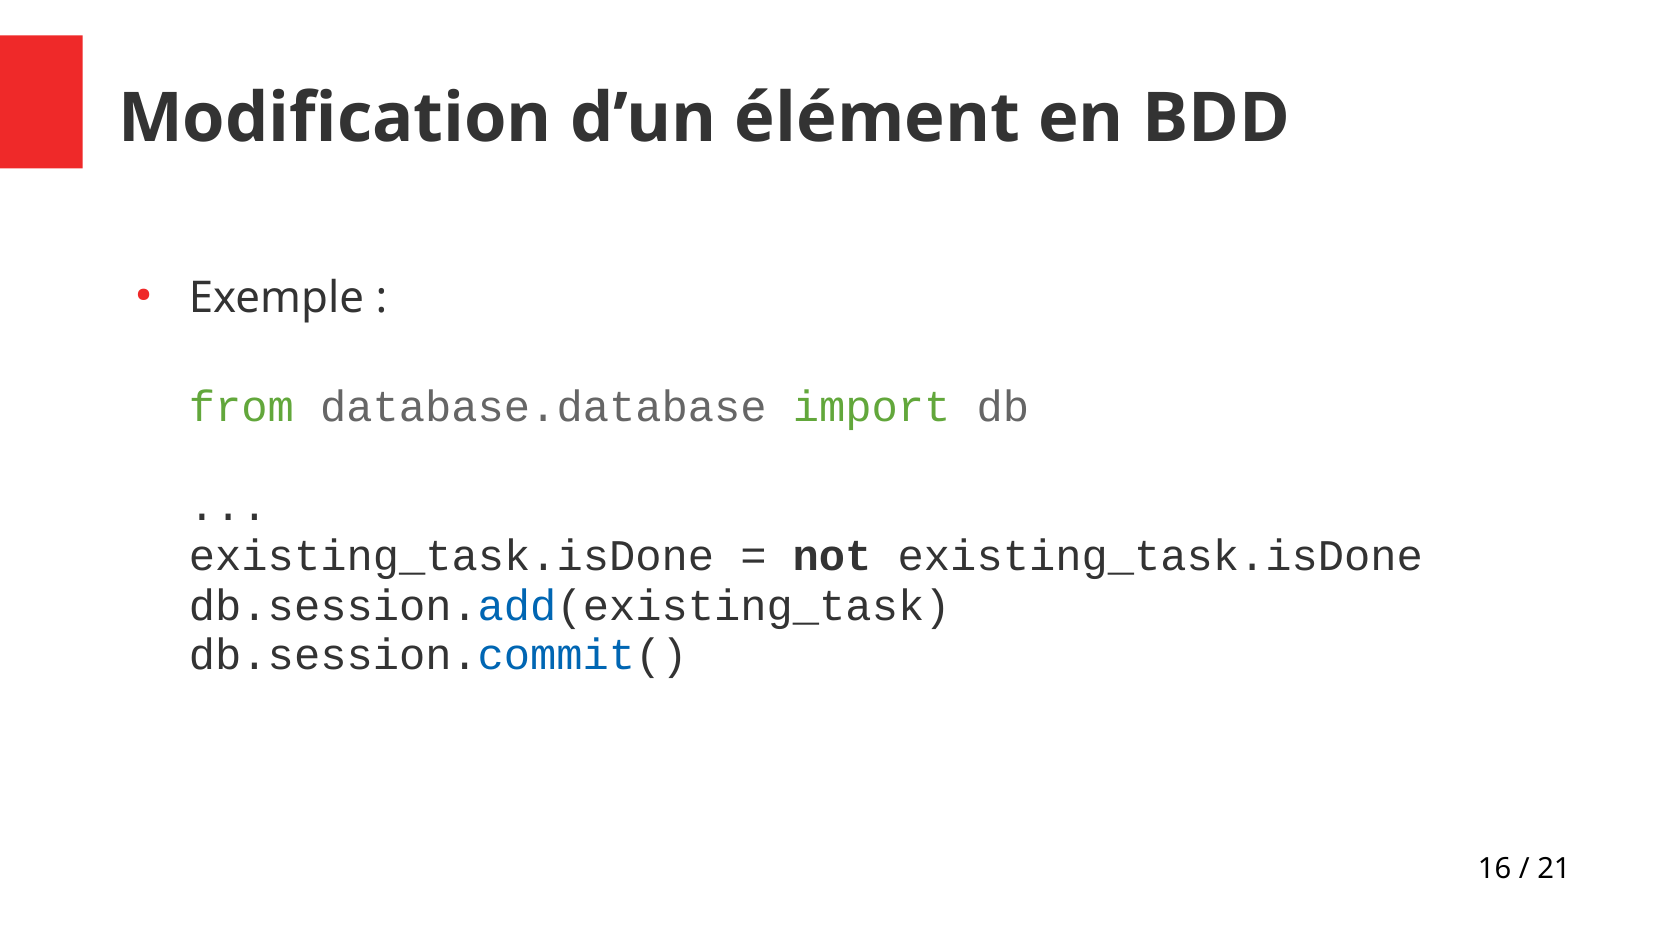

# Modification d’un élément en BDD
Exemple :
from database.database import db
...
existing_task.isDone = not existing_task.isDone
db.session.add(existing_task)
db.session.commit()
16